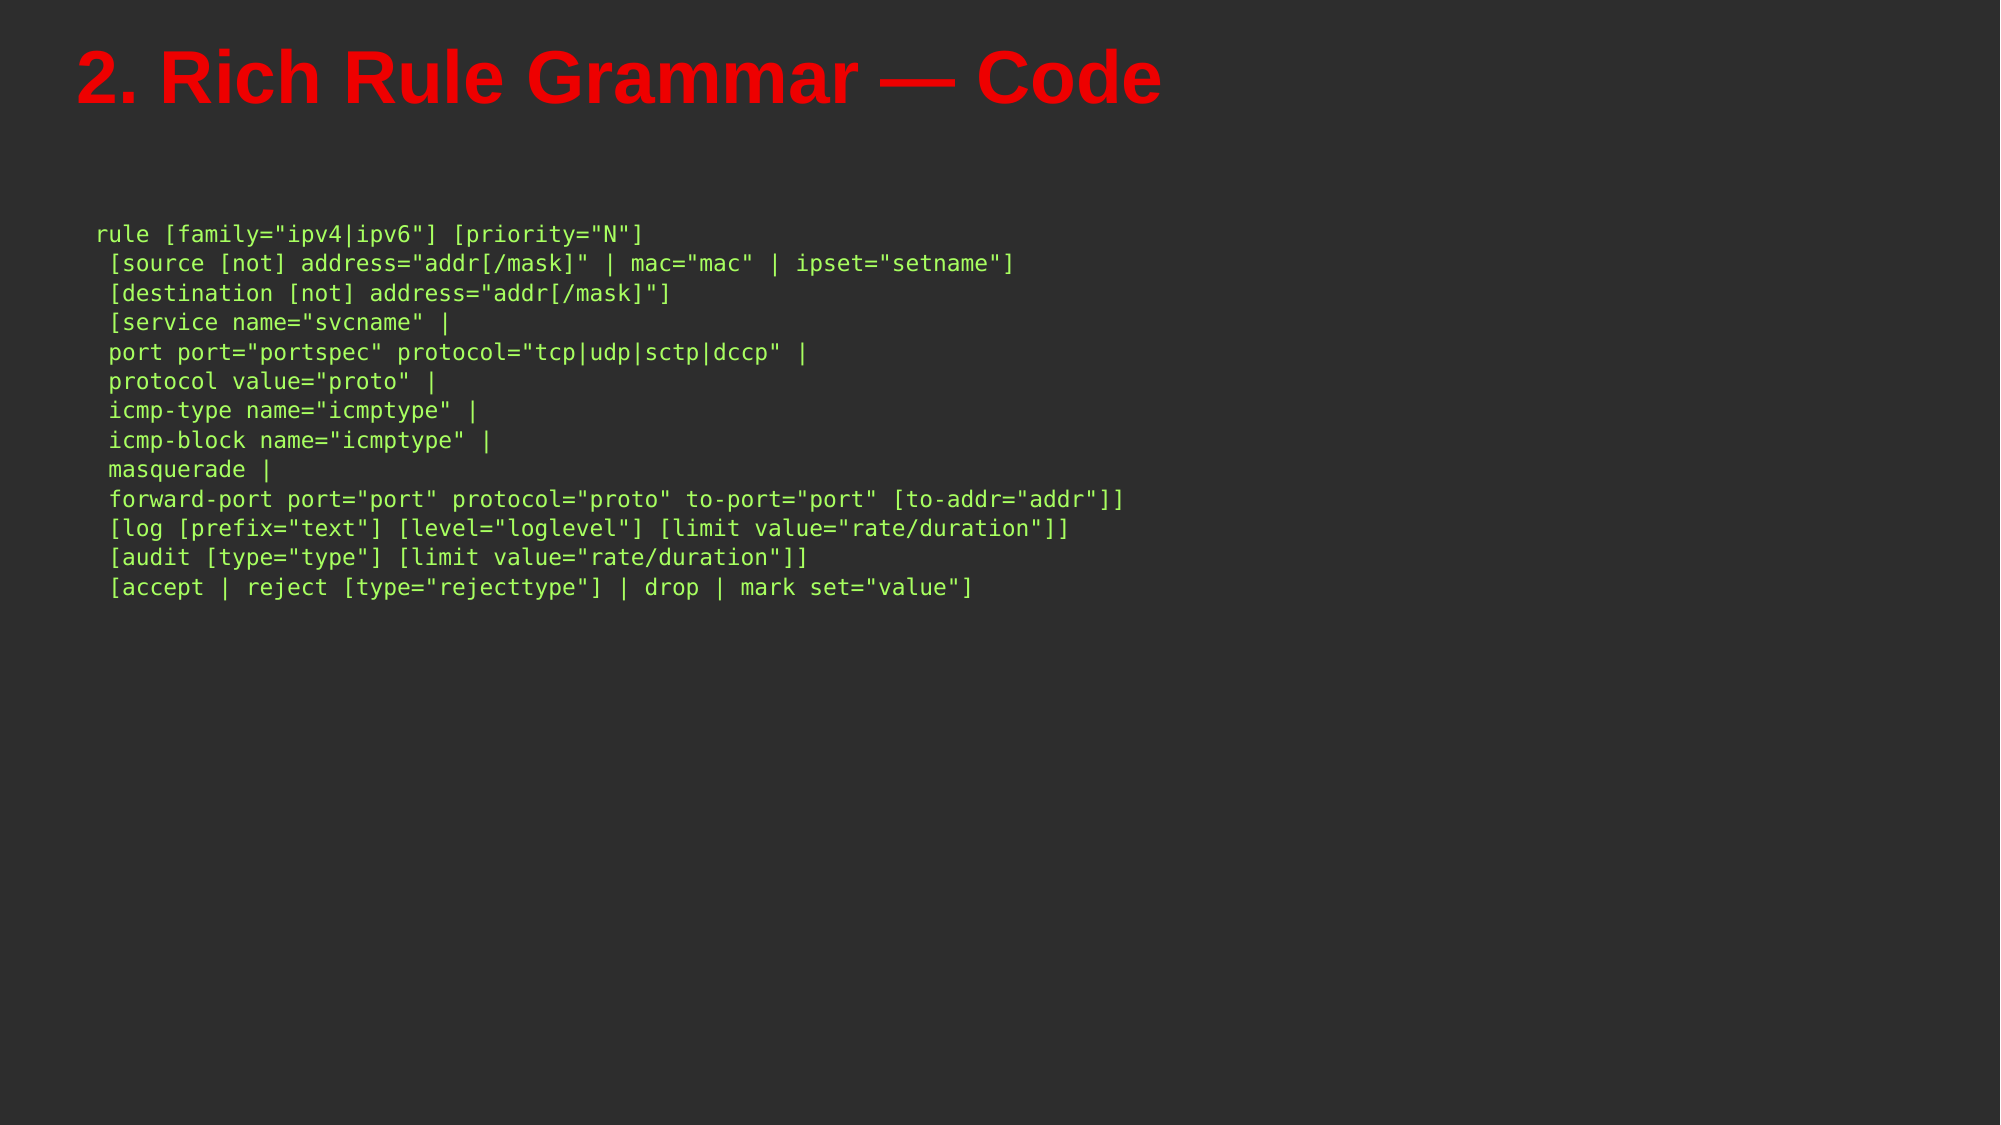

2. Rich Rule Grammar — Code
rule [family="ipv4|ipv6"] [priority="N"]
 [source [not] address="addr[/mask]" | mac="mac" | ipset="setname"]
 [destination [not] address="addr[/mask]"]
 [service name="svcname" |
 port port="portspec" protocol="tcp|udp|sctp|dccp" |
 protocol value="proto" |
 icmp-type name="icmptype" |
 icmp-block name="icmptype" |
 masquerade |
 forward-port port="port" protocol="proto" to-port="port" [to-addr="addr"]]
 [log [prefix="text"] [level="loglevel"] [limit value="rate/duration"]]
 [audit [type="type"] [limit value="rate/duration"]]
 [accept | reject [type="rejecttype"] | drop | mark set="value"]